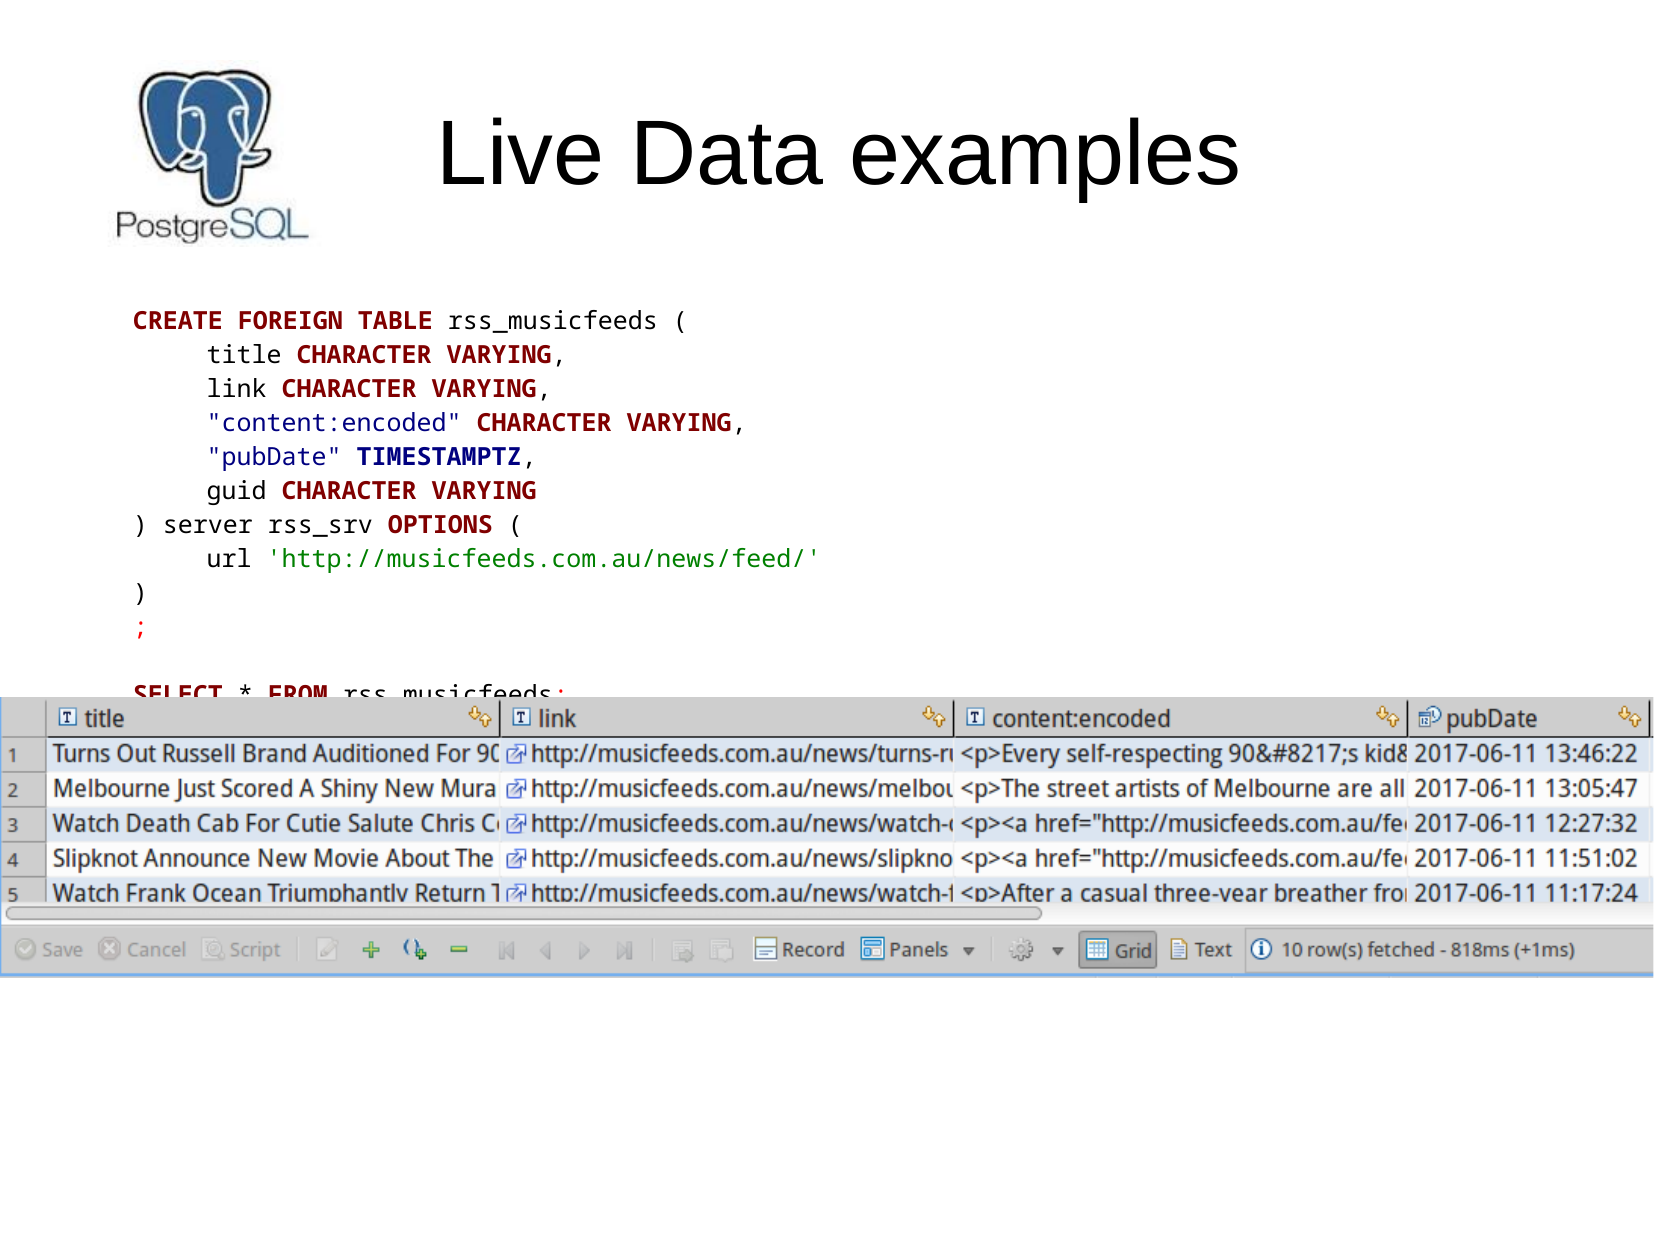

# Live Data examples
CREATE FOREIGN TABLE rss_musicfeeds (
	title CHARACTER VARYING,
	link CHARACTER VARYING,
	"content:encoded" CHARACTER VARYING,
	"pubDate" TIMESTAMPTZ,
	guid CHARACTER VARYING
) server rss_srv OPTIONS (
	url 'http://musicfeeds.com.au/news/feed/'
)
;
SELECT * FROM rss_musicfeeds;